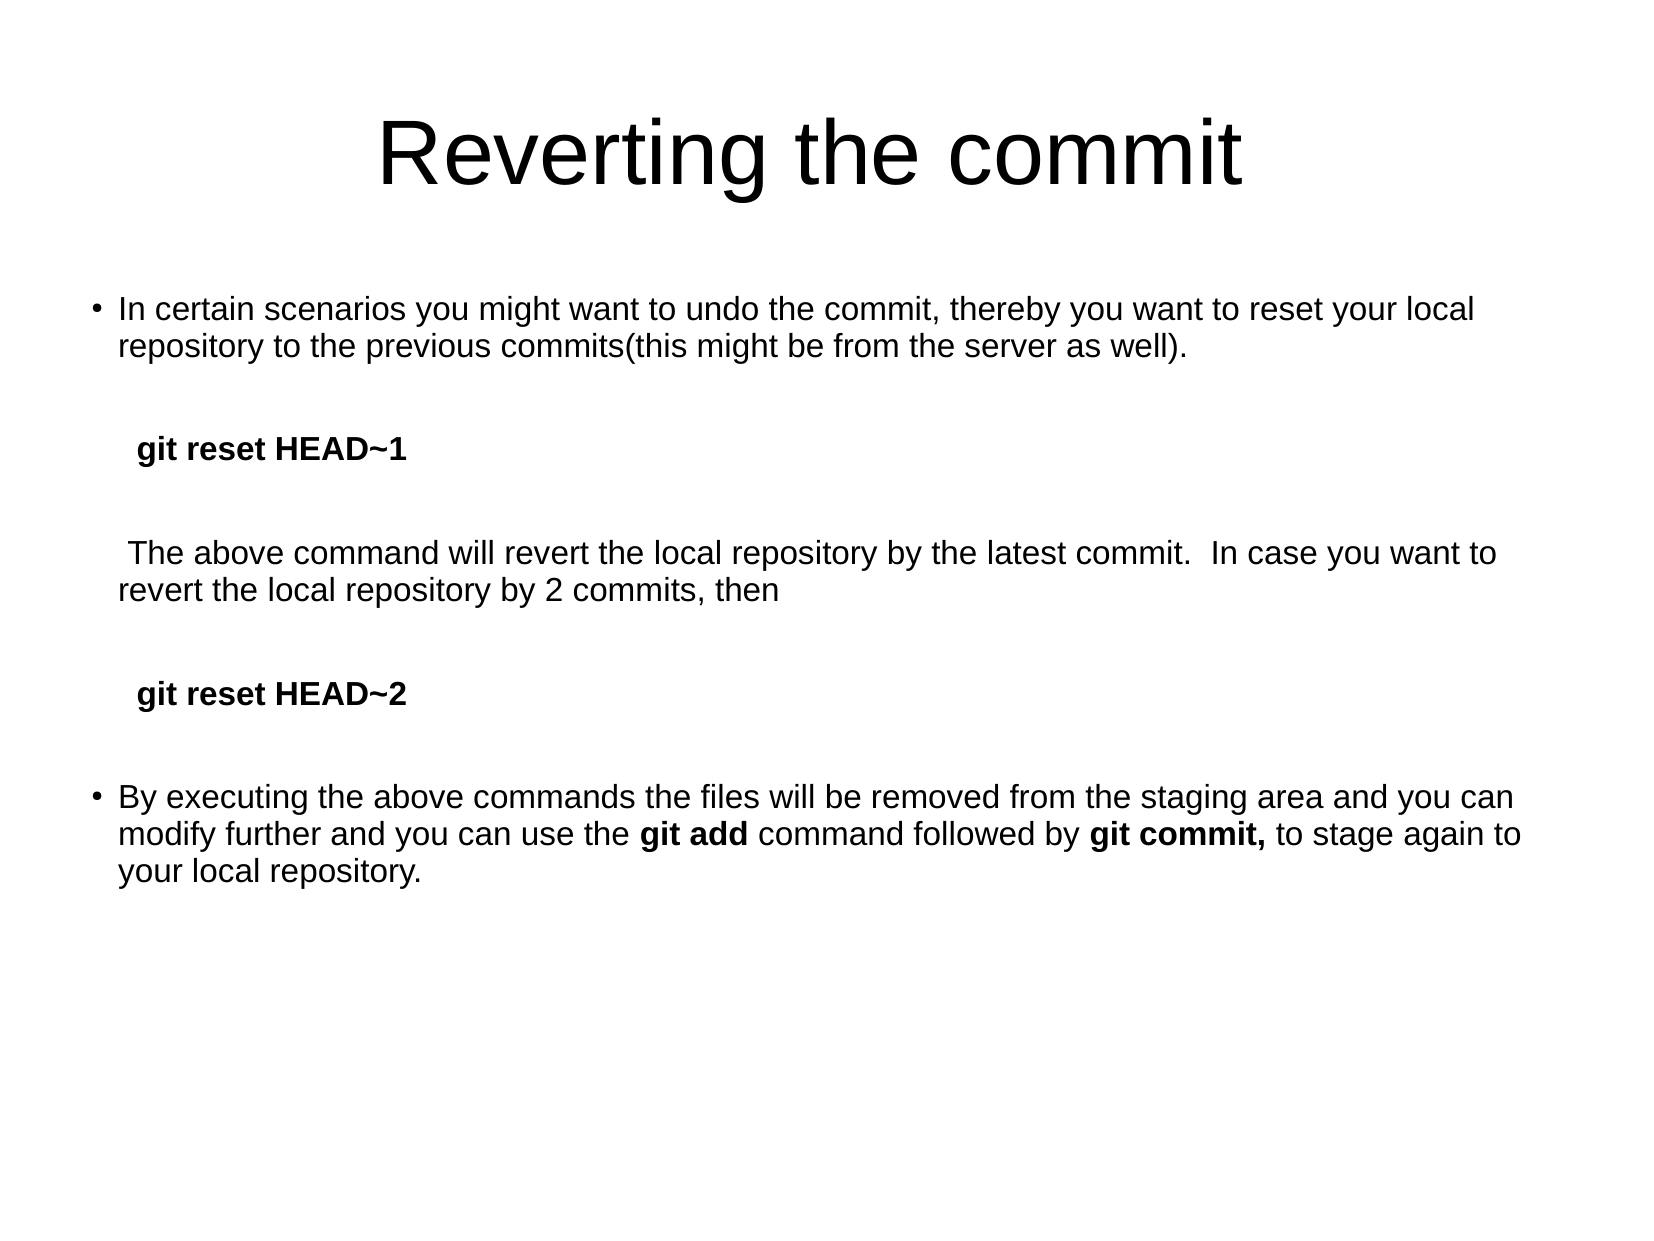

# Reverting the commit
In certain scenarios you might want to undo the commit, thereby you want to reset your local repository to the previous commits(this might be from the server as well).
 git reset HEAD~1
 The above command will revert the local repository by the latest commit. In case you want to revert the local repository by 2 commits, then
 git reset HEAD~2
By executing the above commands the files will be removed from the staging area and you can modify further and you can use the git add command followed by git commit, to stage again to your local repository.